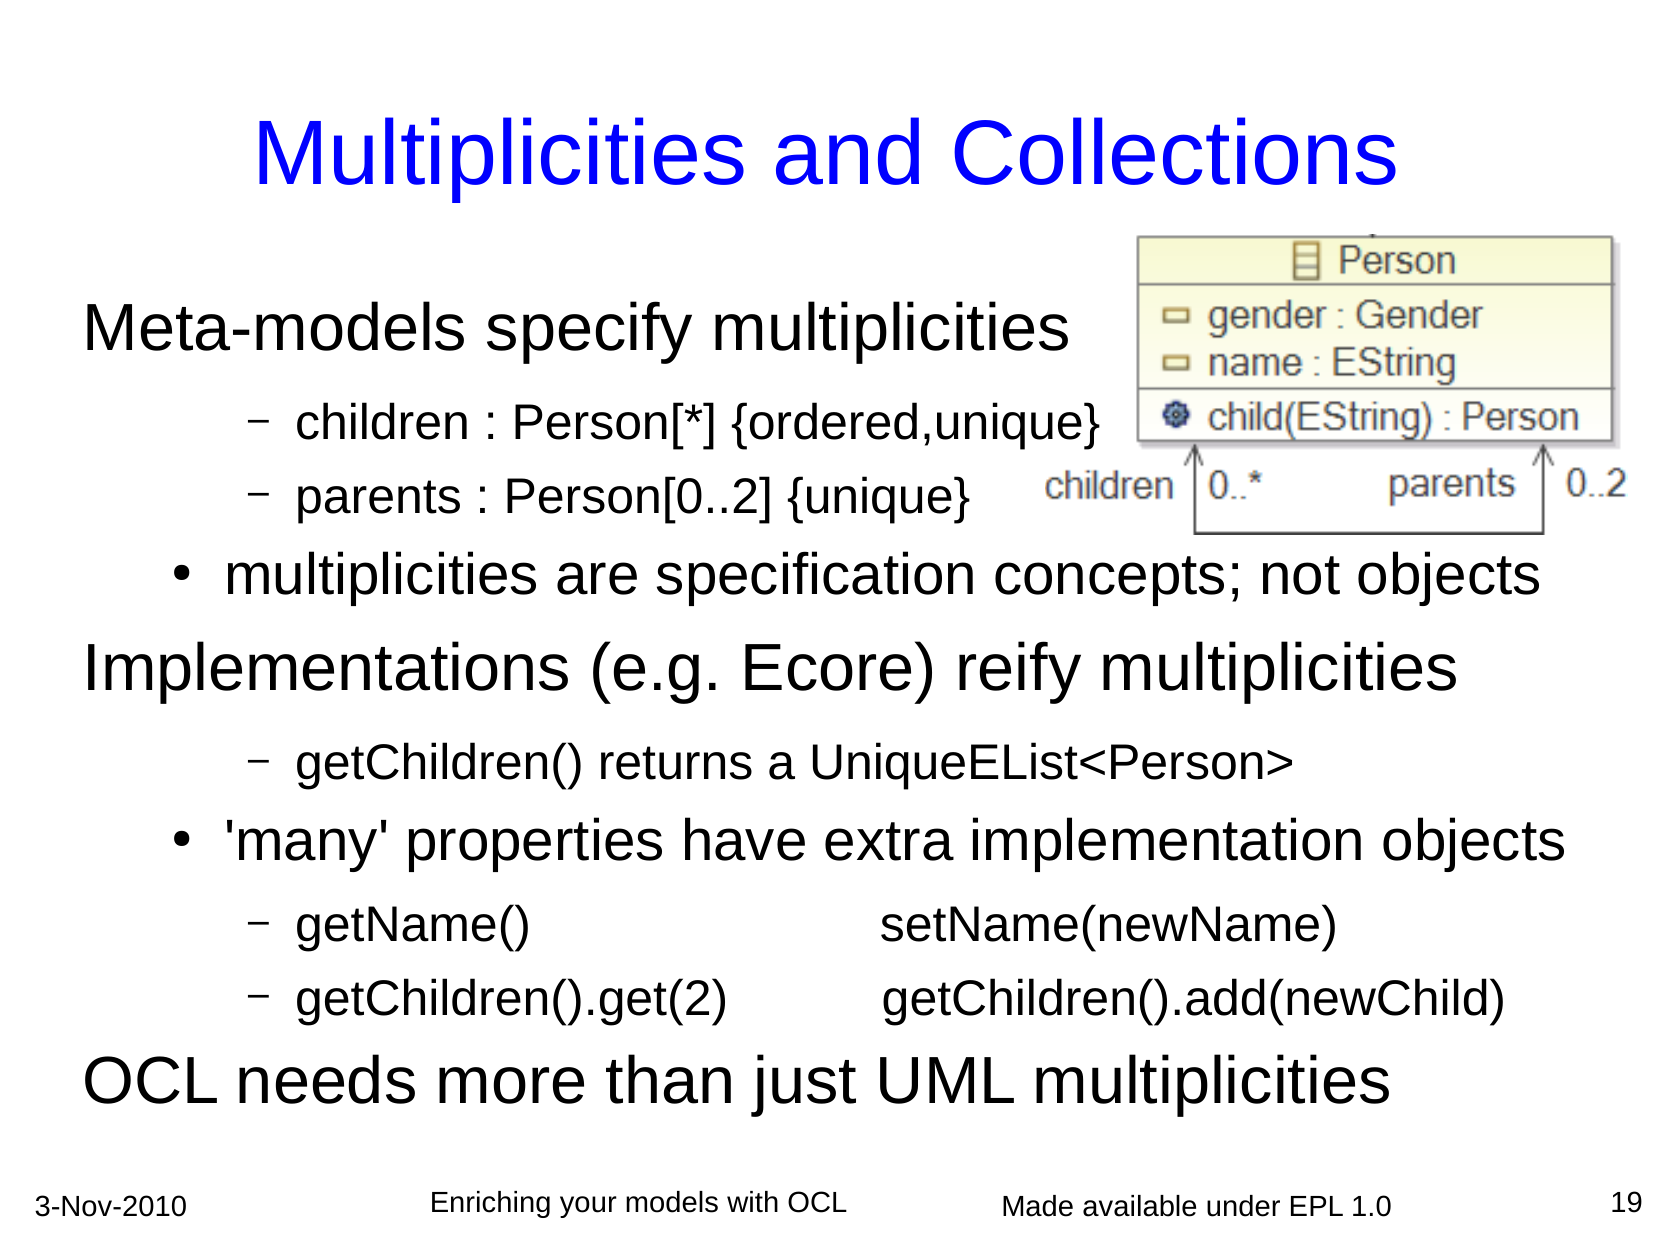

# Multiplicities and Collections
Meta-models specify multiplicities
children : Person[*] {ordered,unique}
parents : Person[0..2] {unique}
multiplicities are specification concepts; not objects
Implementations (e.g. Ecore) reify multiplicities
getChildren() returns a UniqueEList<Person>
'many' properties have extra implementation objects
getName() setName(newName)
getChildren().get(2) getChildren().add(newChild)
OCL needs more than just UML multiplicities
Enriching your models with OCL
19
3-Nov-2010